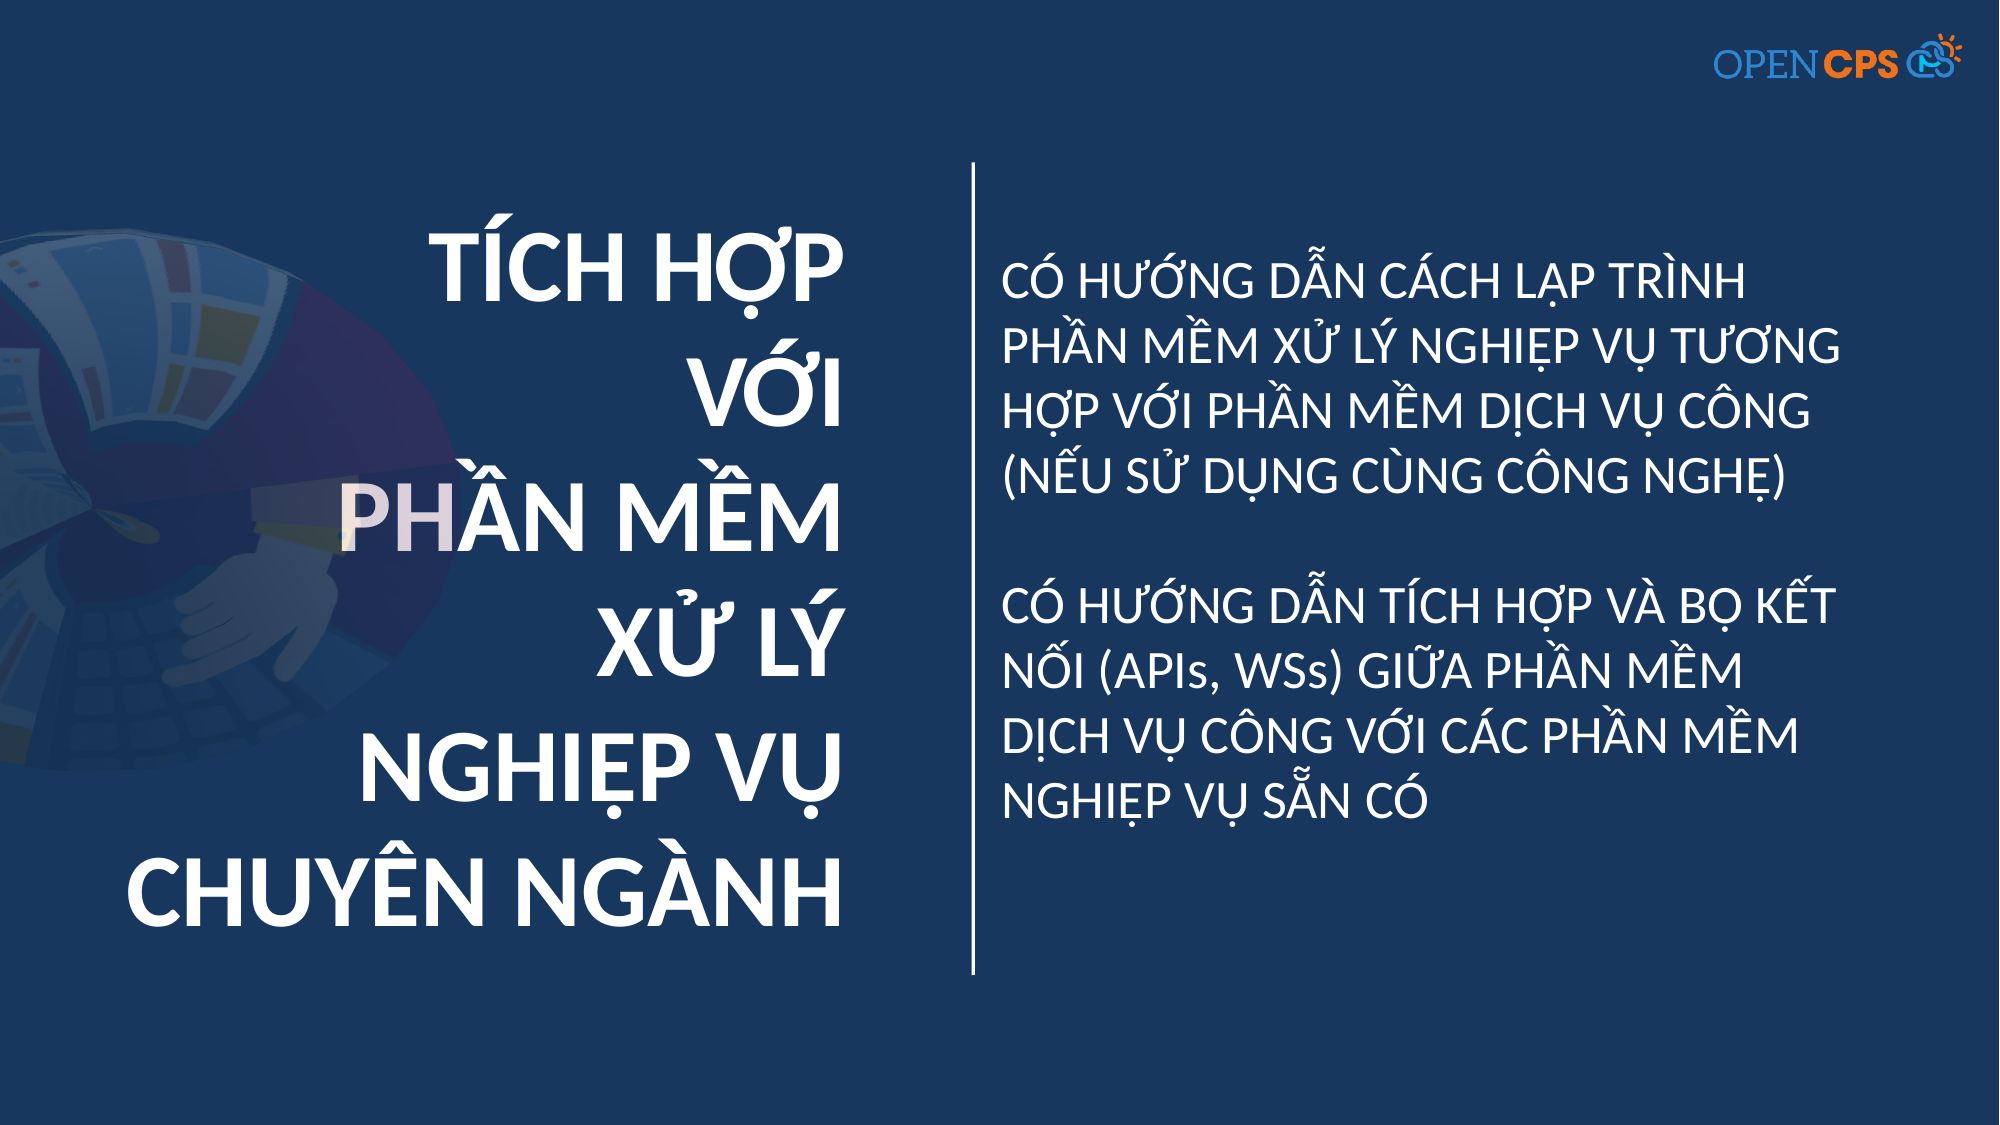

TÍCH HỢP
VỚI
PHẦN MỀM
XỬ LÝ
NGHIỆP VỤ
CHUYÊN NGÀNH
CÓ HƯỚNG DẪN CÁCH LẬP TRÌNH PHẦN MỀM XỬ LÝ NGHIỆP VỤ TƯƠNG HỢP VỚI PHẦN MỀM DỊCH VỤ CÔNG (NẾU SỬ DỤNG CÙNG CÔNG NGHỆ)
CÓ HƯỚNG DẪN TÍCH HỢP VÀ BỘ KẾT NỐI (APIs, WSs) GIỮA PHẦN MỀM DỊCH VỤ CÔNG VỚI CÁC PHẦN MỀM NGHIỆP VỤ SẴN CÓ